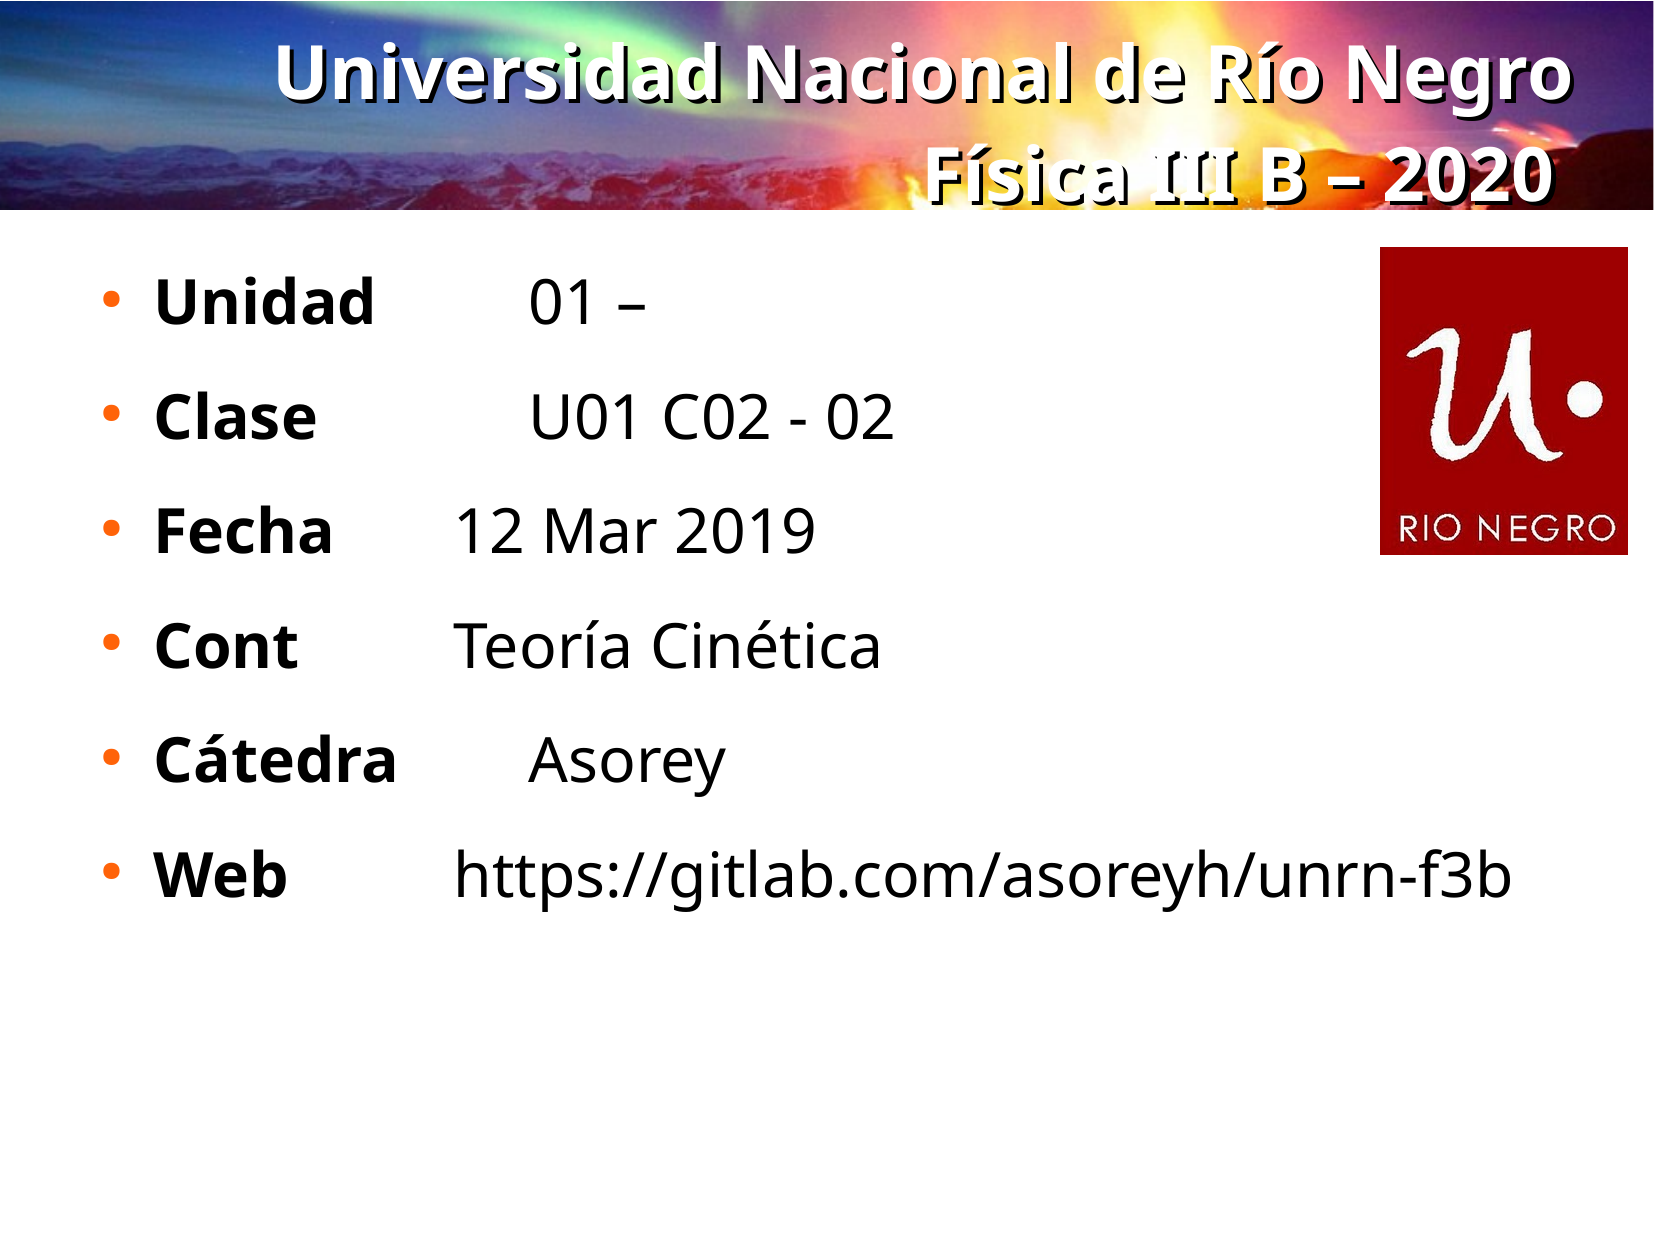

# Universidad Nacional de Río Negro Física III B – 2020
Unidad 		01 –
Clase			U01 C02 - 02
Fecha		12 Mar 2019
Cont			Teoría Cinética
Cátedra		Asorey
Web			https://gitlab.com/asoreyh/unrn-f3b